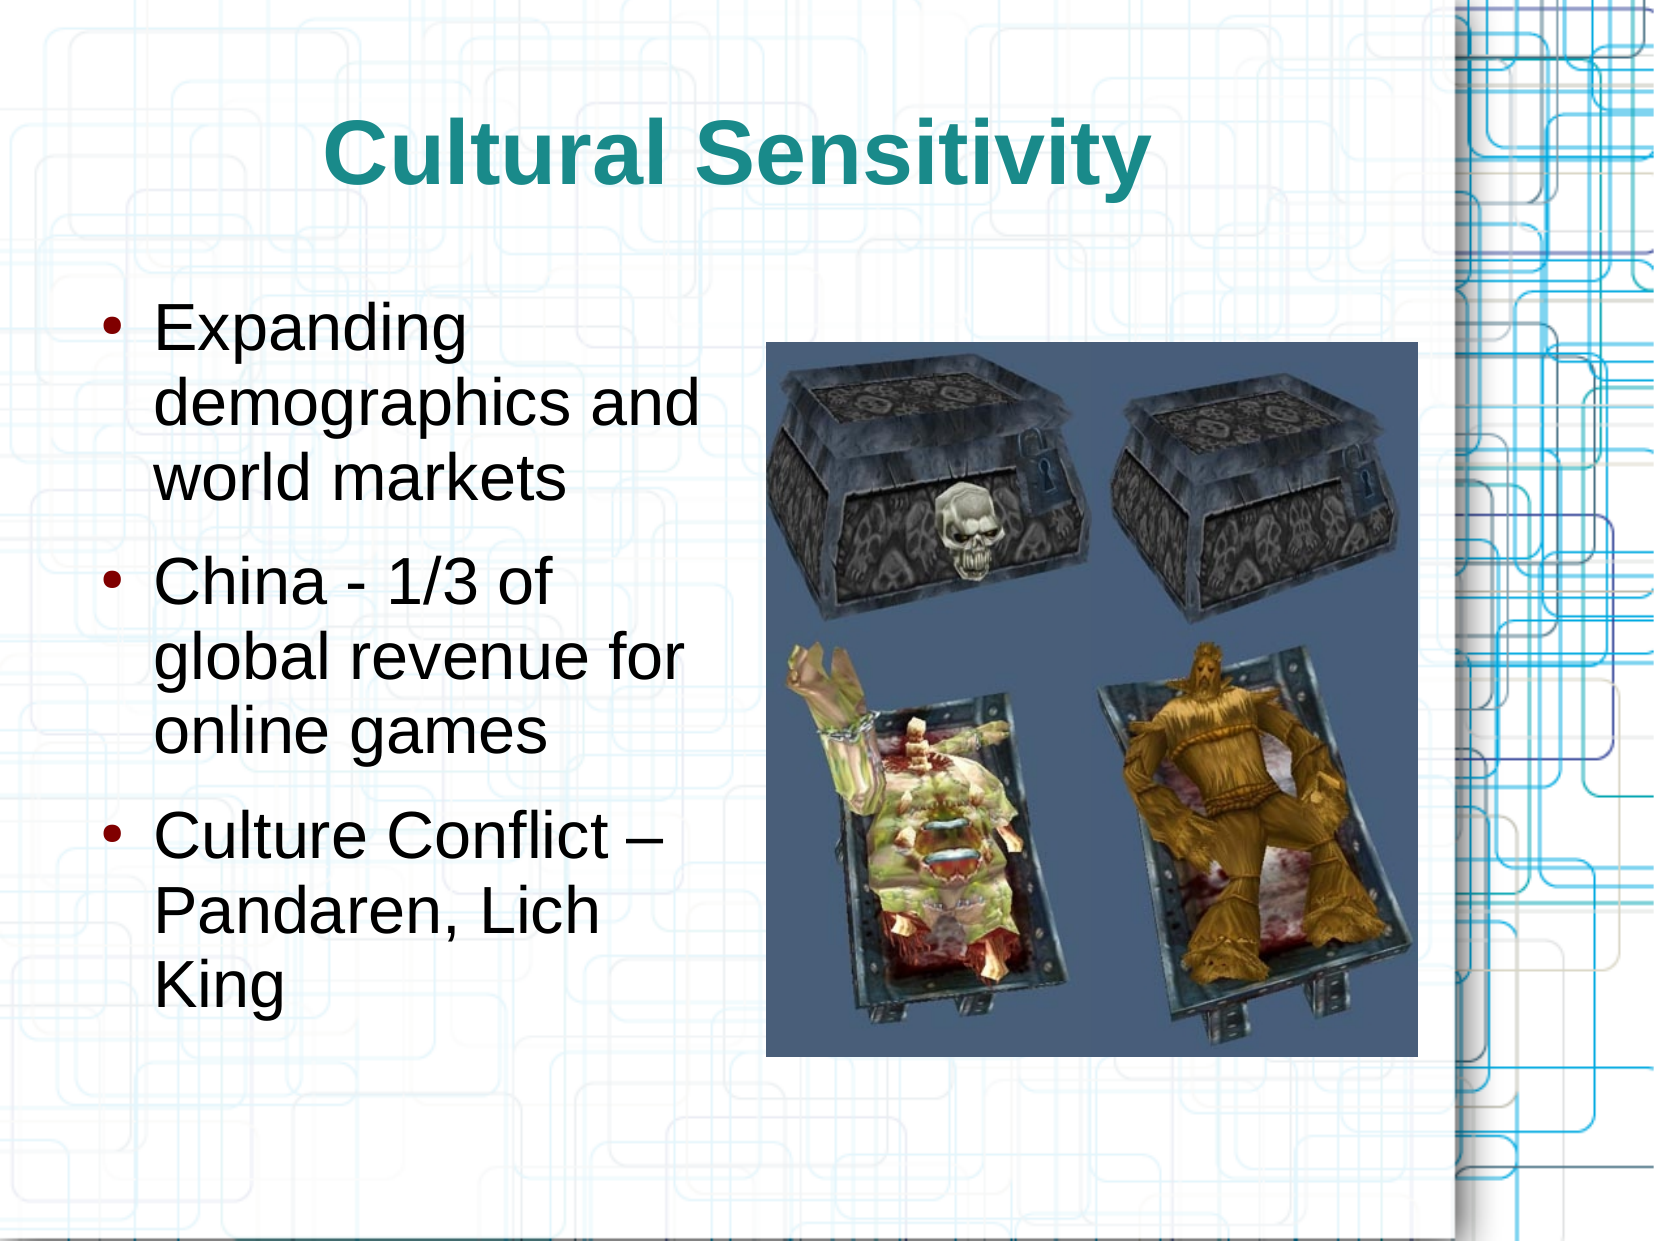

# Cultural Sensitivity
Expanding demographics and world markets
China - 1/3 of global revenue for online games
Culture Conflict – Pandaren, Lich King